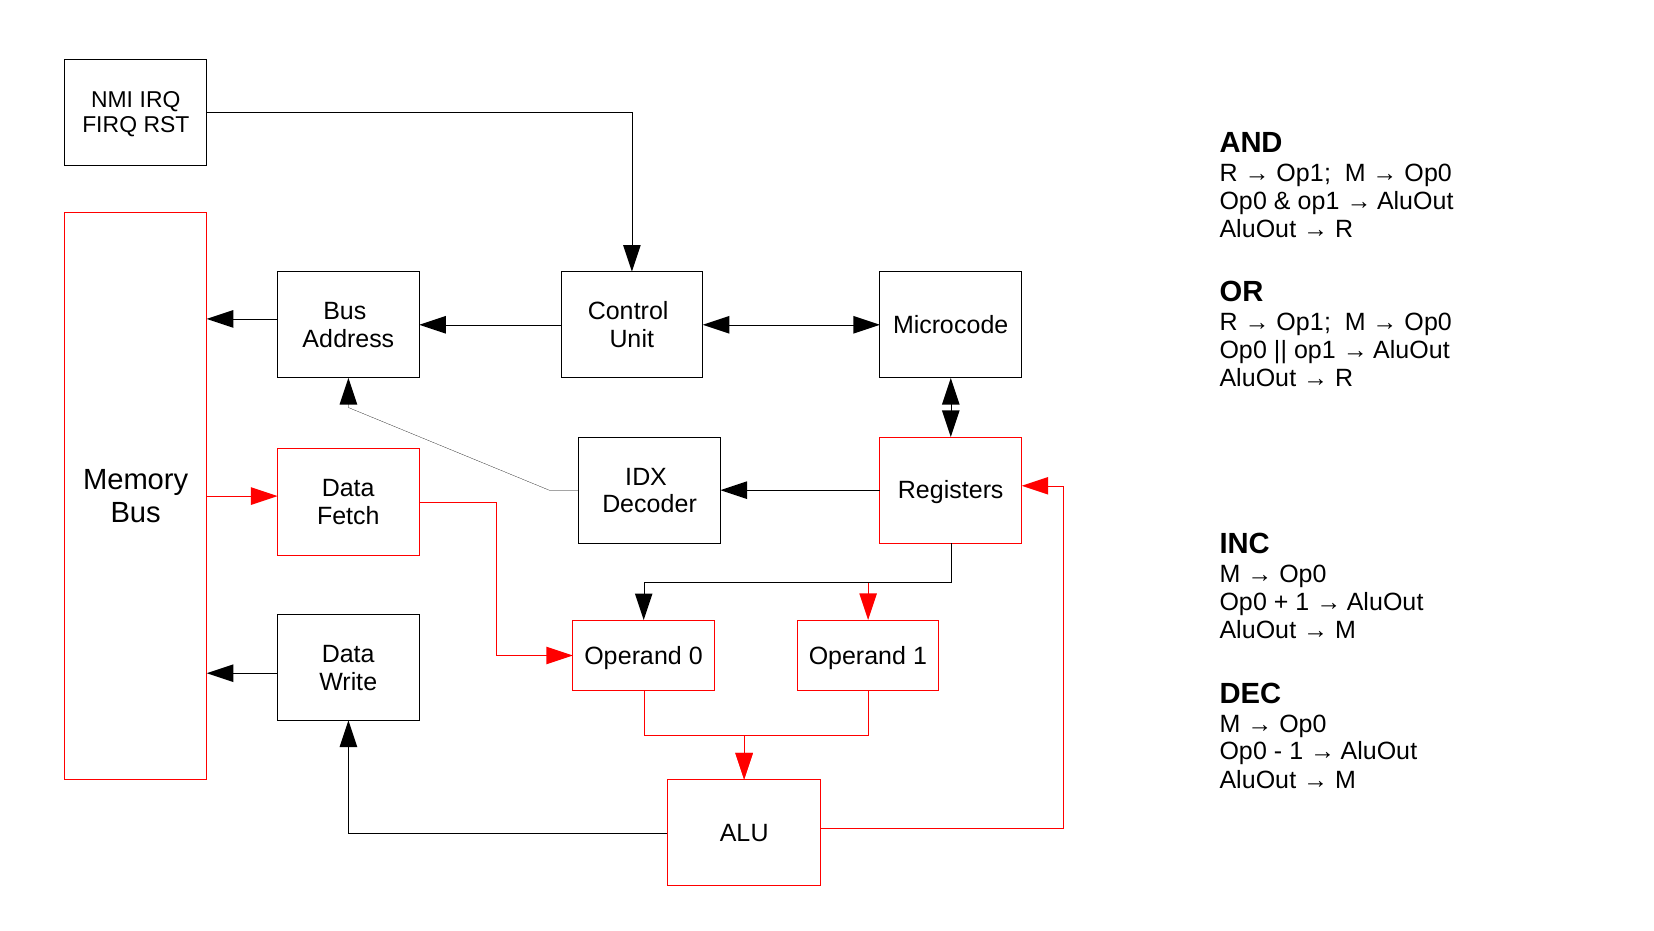

NMI IRQ
FIRQ RST
AND
R → Op1; M → Op0
Op0 & op1 → AluOut
AluOut → R
OR
R → Op1; M → Op0
Op0 || op1 → AluOut
AluOut → R
Memory
Bus
Bus
Address
Control
Unit
Microcode
IDX
Decoder
Registers
Data
Fetch
INC
M → Op0
Op0 + 1 → AluOut
AluOut → M
DEC
M → Op0
Op0 - 1 → AluOut
AluOut → M
Data
Write
Operand 1
Operand 0
ALU